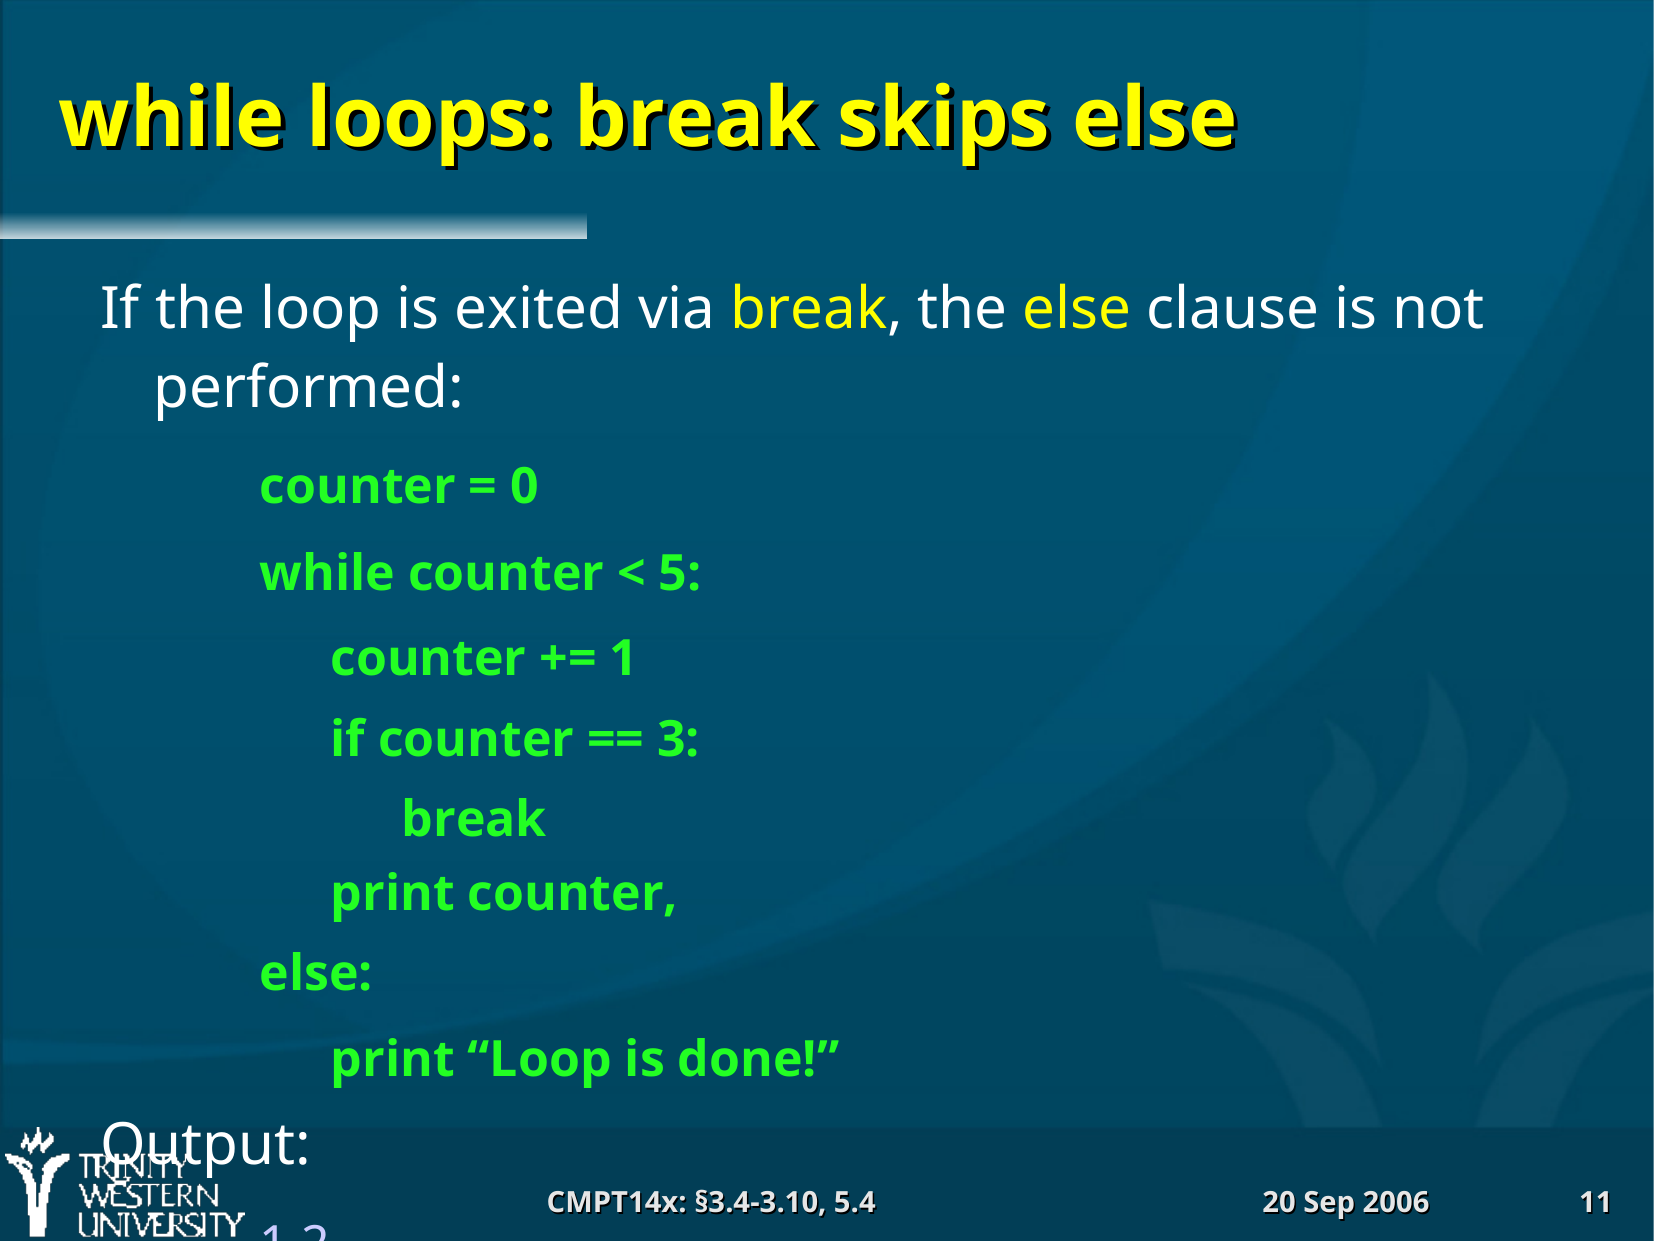

# while loops: break skips else
If the loop is exited via break, the else clause is not performed:
counter = 0
while counter < 5:
counter += 1
if counter == 3:
break
print counter,
else:
print “Loop is done!”
Output:
1 2
CMPT14x: §3.4-3.10, 5.4
20 Sep 2006
11